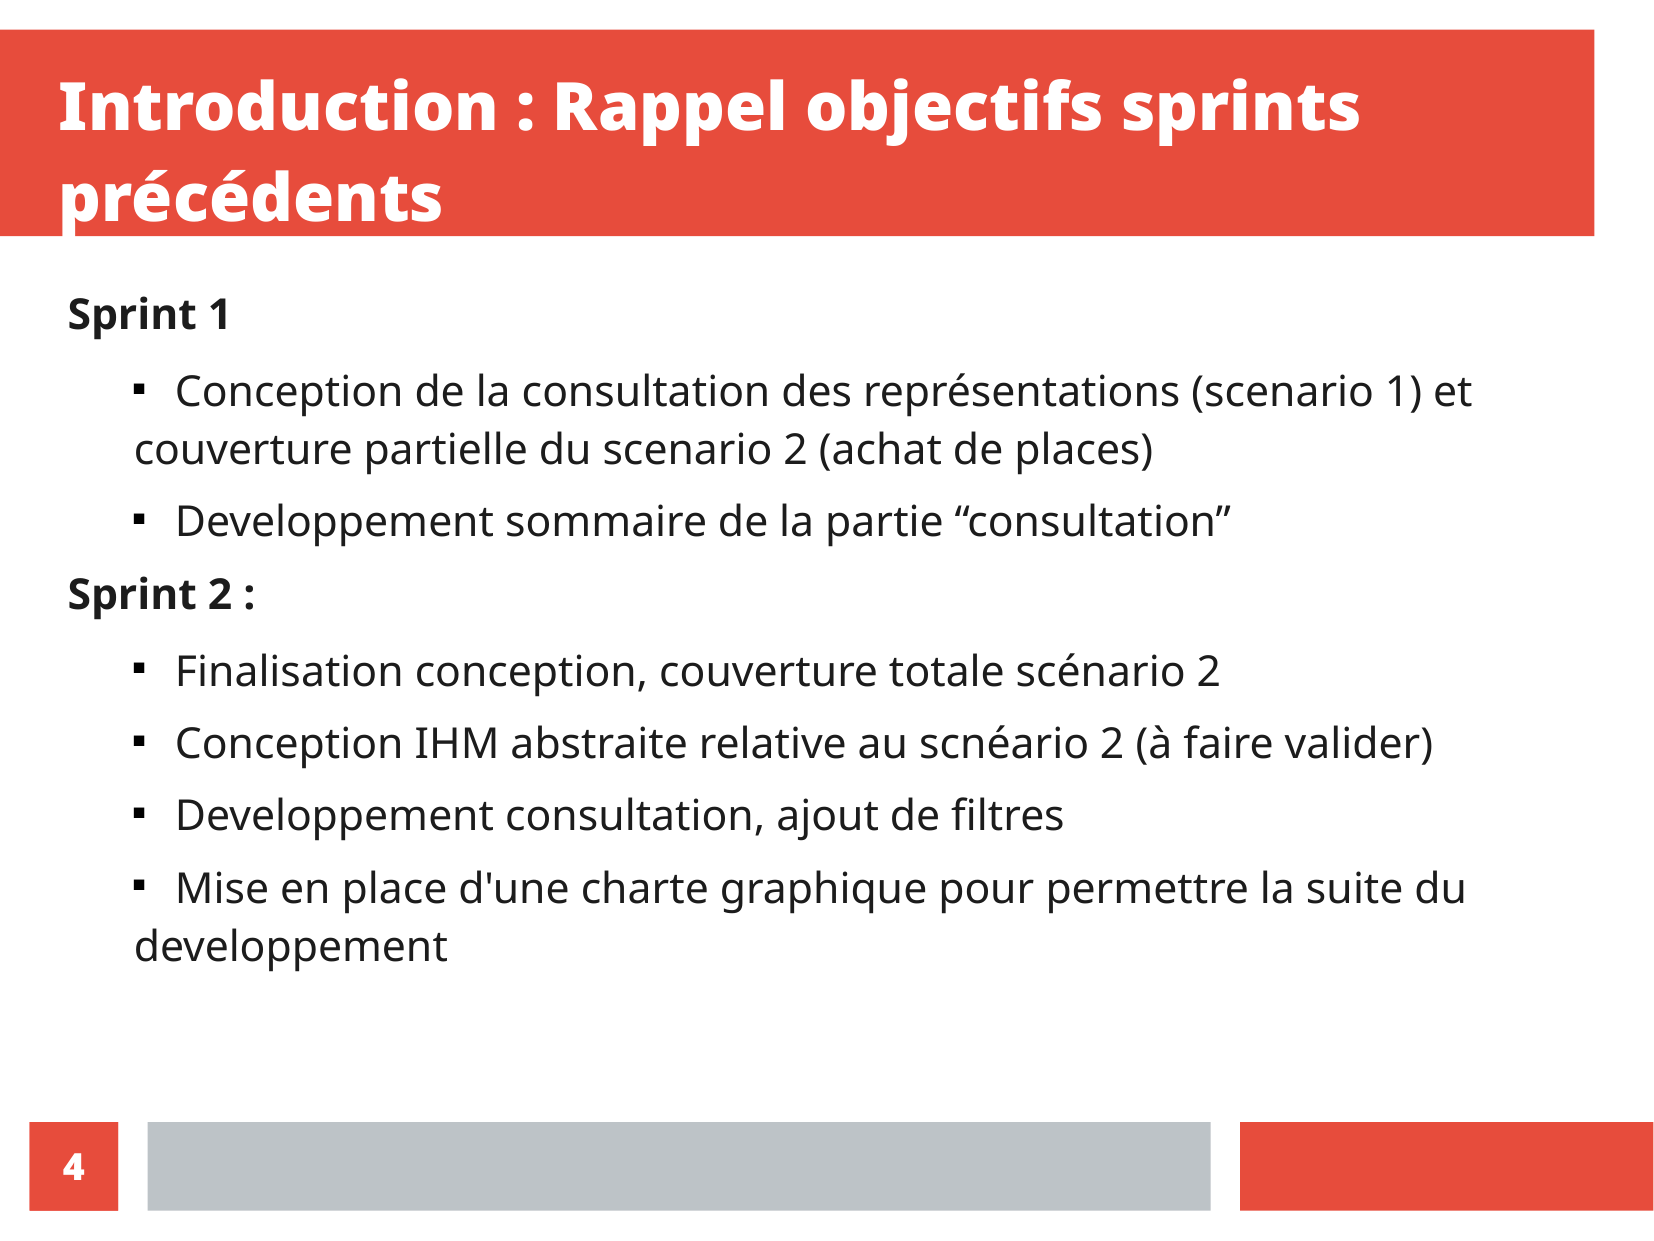

Introduction : Rappel objectifs sprints précédents
# Sprint 1
 Conception de la consultation des représentations (scenario 1) et couverture partielle du scenario 2 (achat de places)
 Developpement sommaire de la partie “consultation”
Sprint 2 :
 Finalisation conception, couverture totale scénario 2
 Conception IHM abstraite relative au scnéario 2 (à faire valider)
 Developpement consultation, ajout de filtres
 Mise en place d'une charte graphique pour permettre la suite du developpement
4